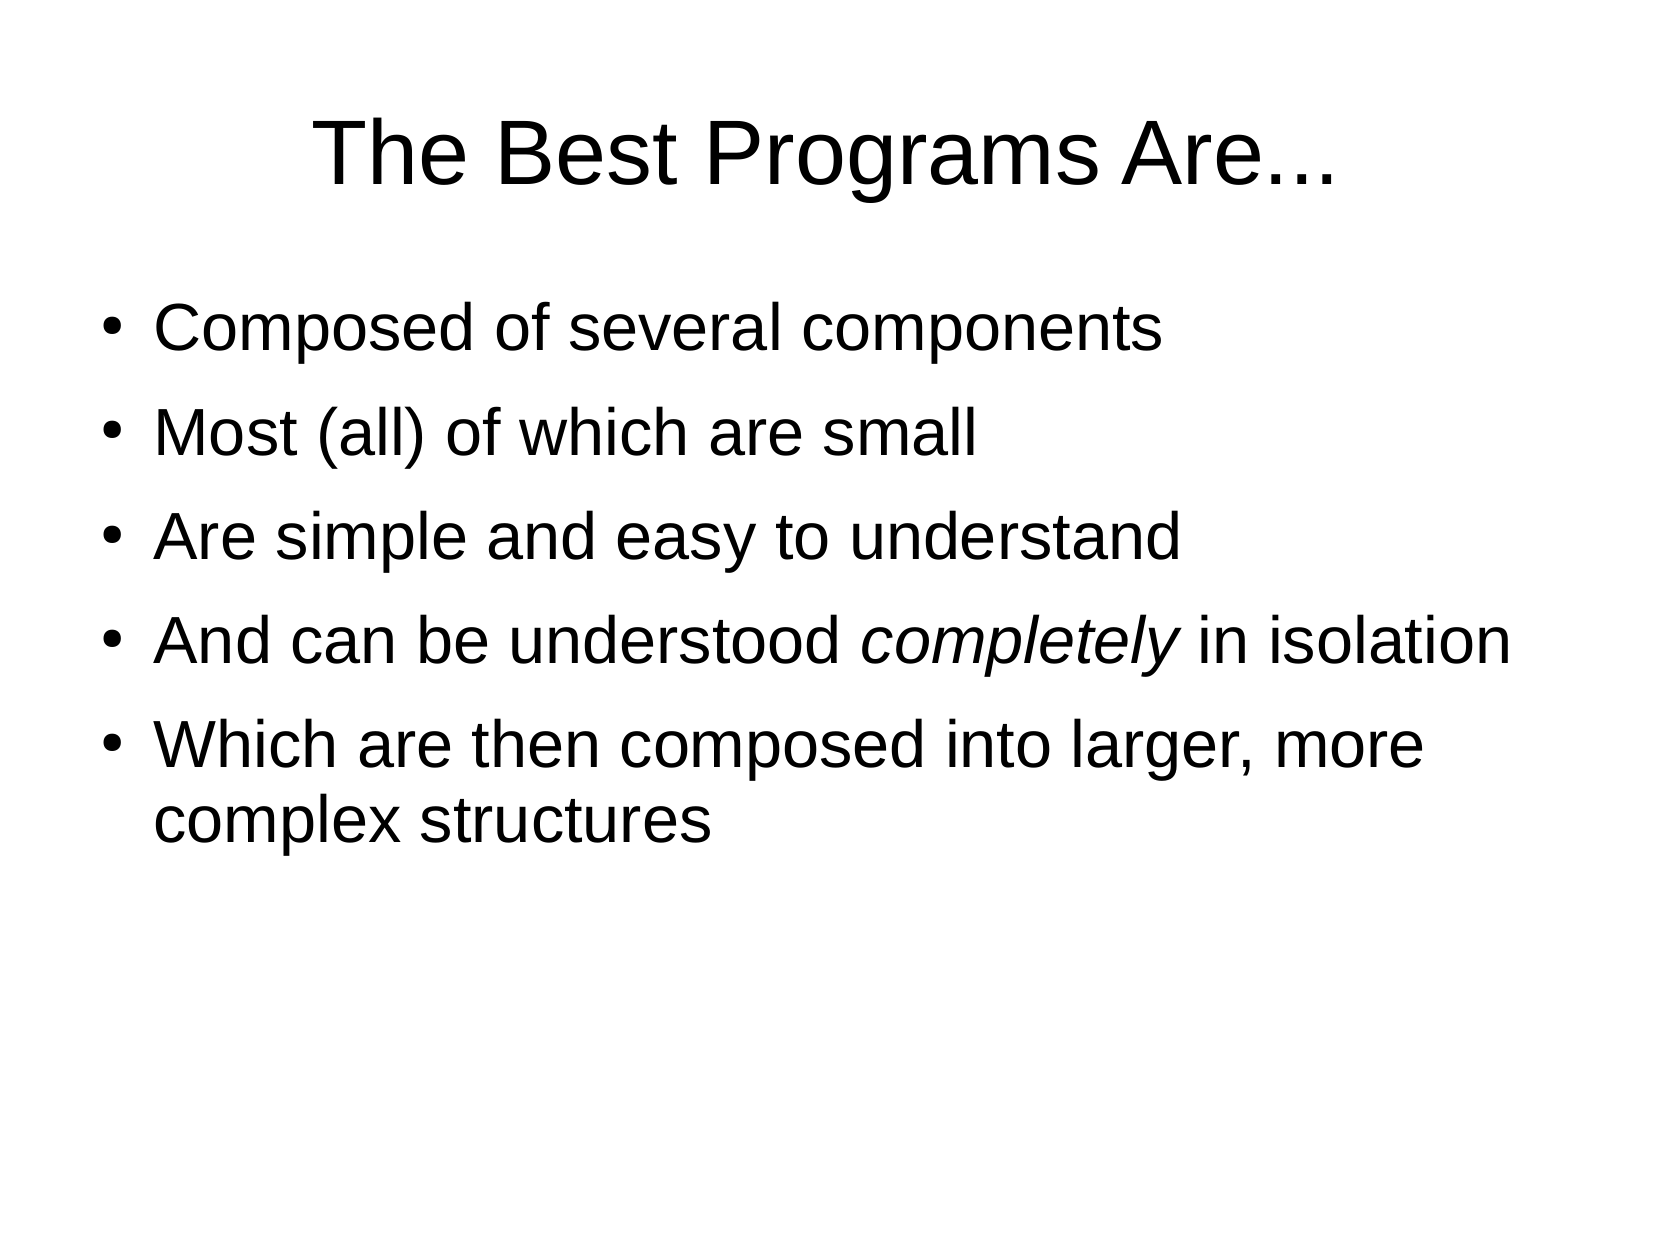

# The Best Programs Are...
Composed of several components
Most (all) of which are small
Are simple and easy to understand
And can be understood completely in isolation
Which are then composed into larger, more complex structures